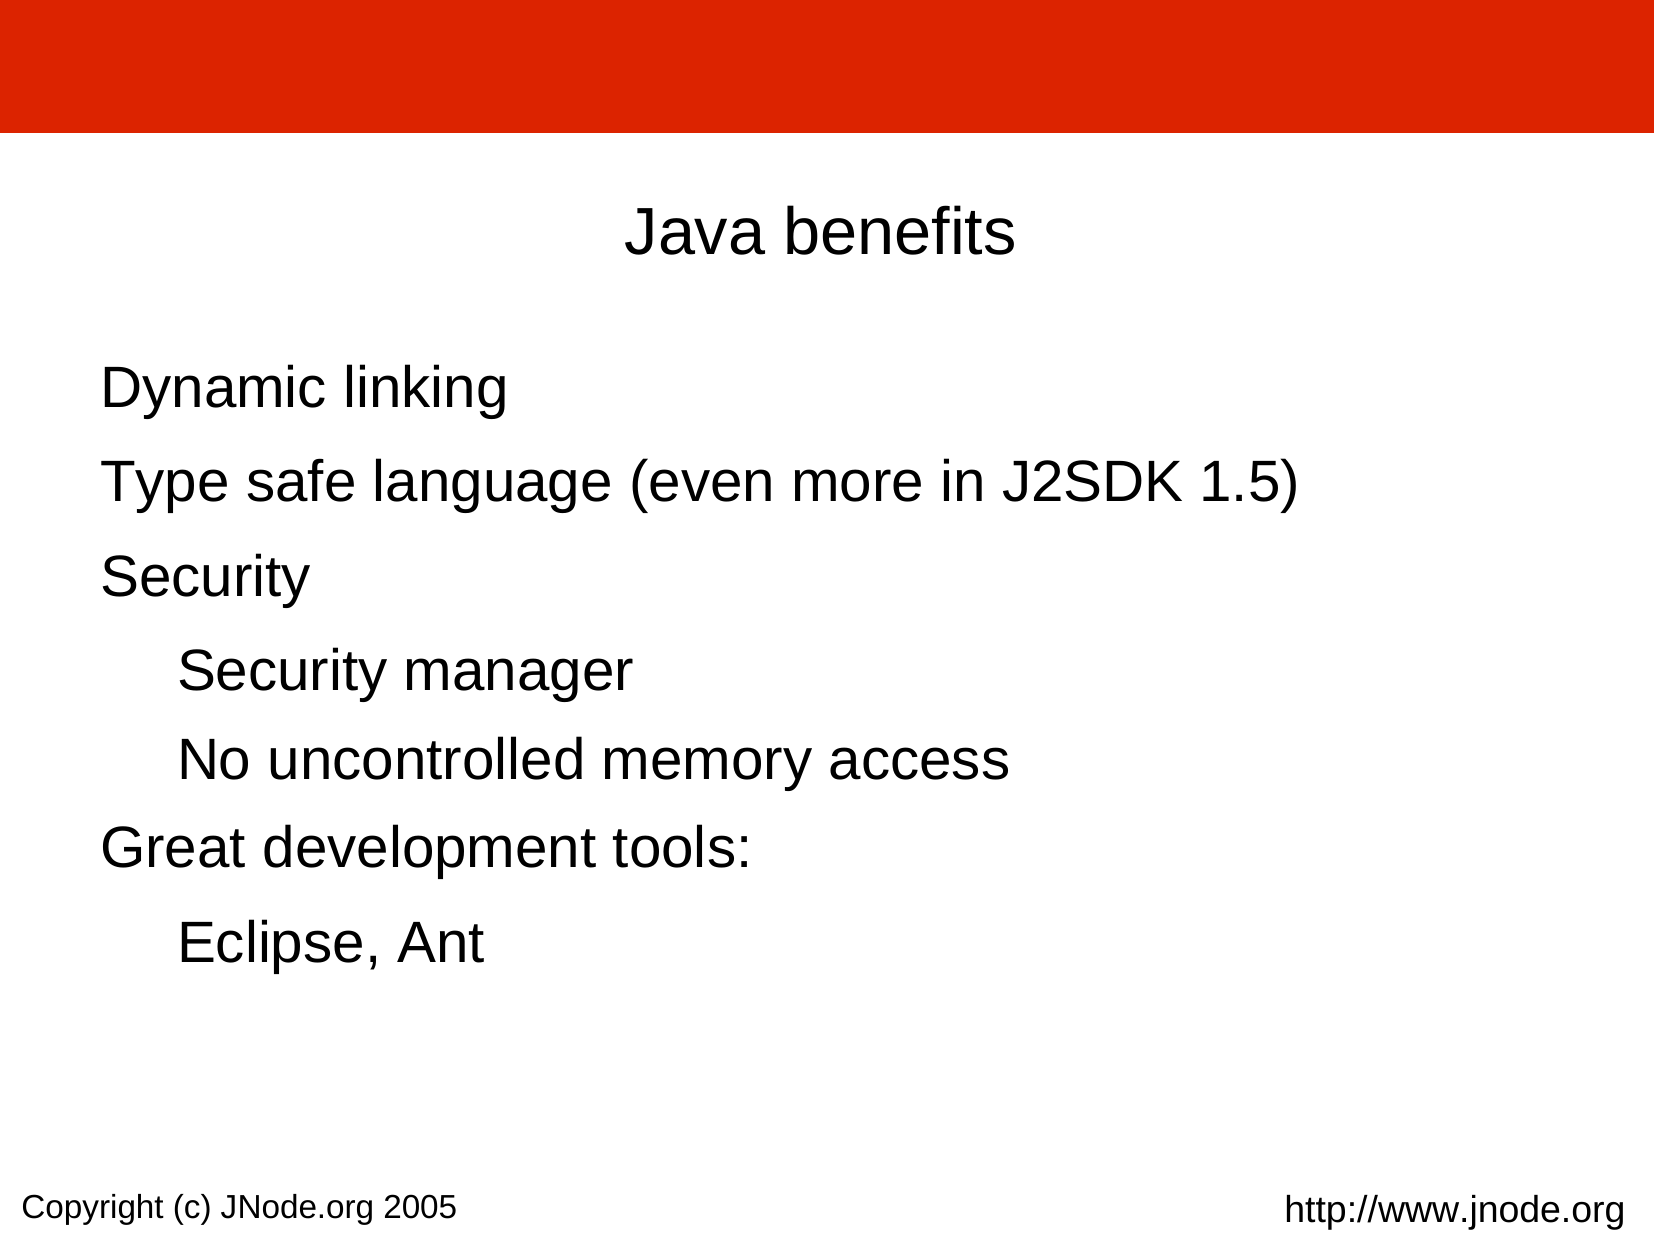

# Java benefits
Dynamic linking
Type safe language (even more in J2SDK 1.5)
Security
Security manager
No uncontrolled memory access
Great development tools:
Eclipse, Ant